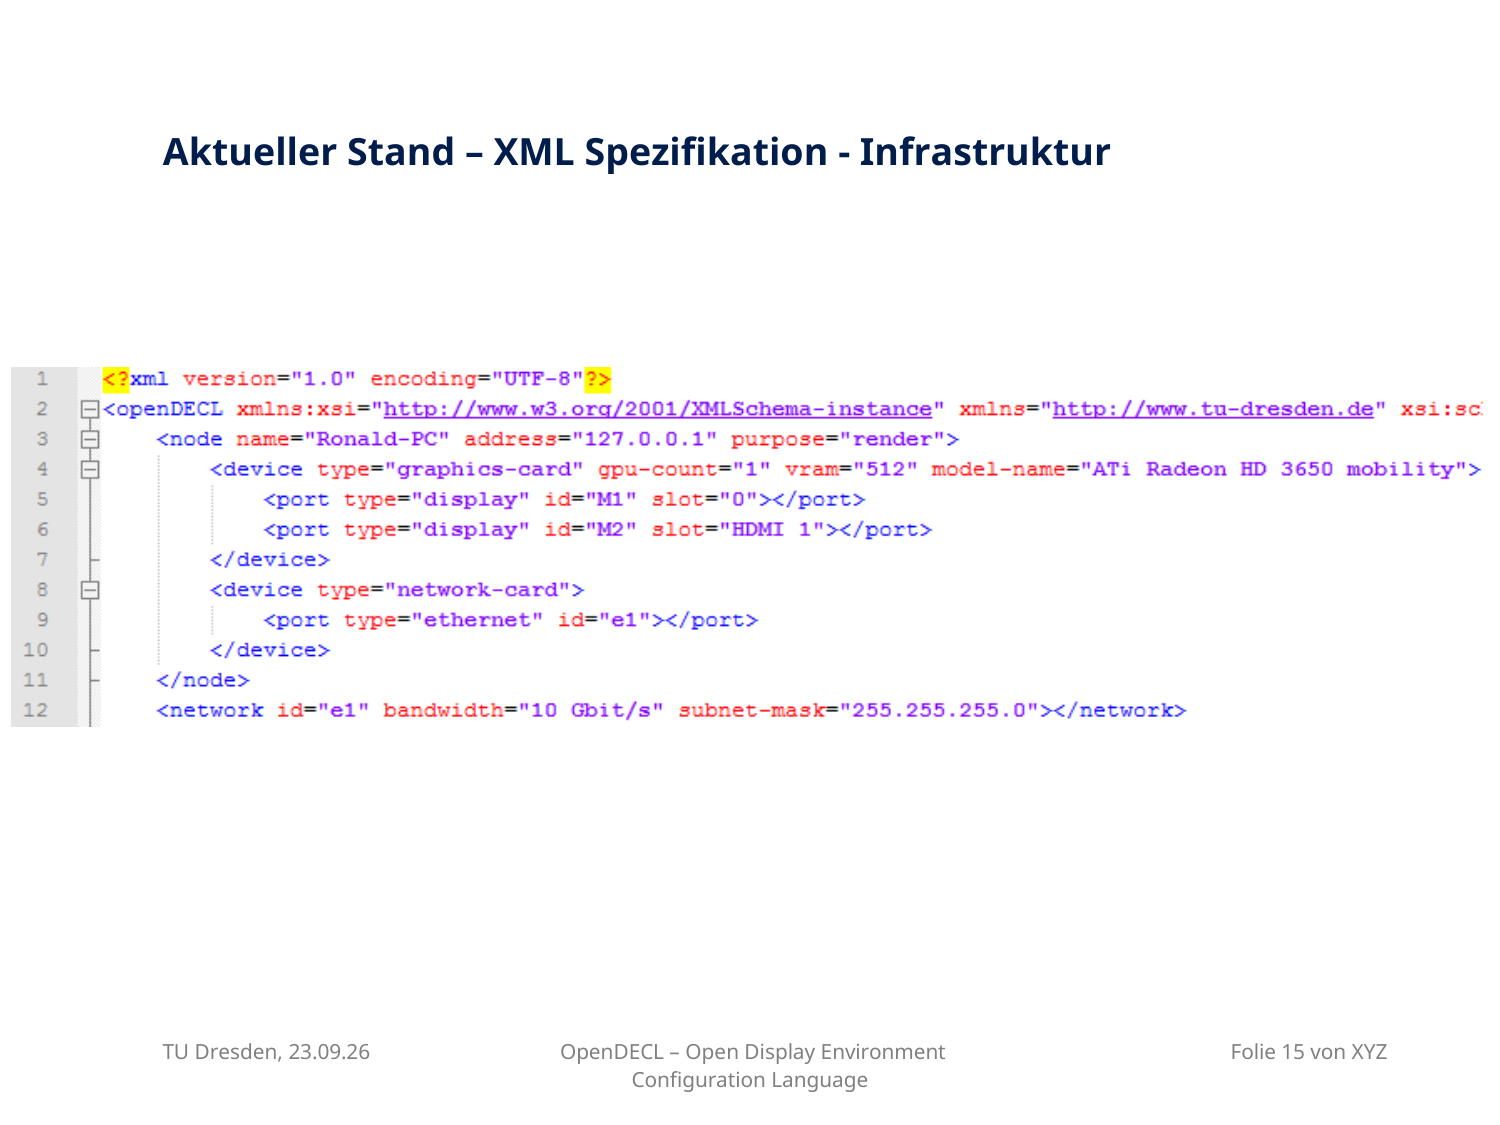

# Aktueller Stand – XML Spezifikation - Infrastruktur
15